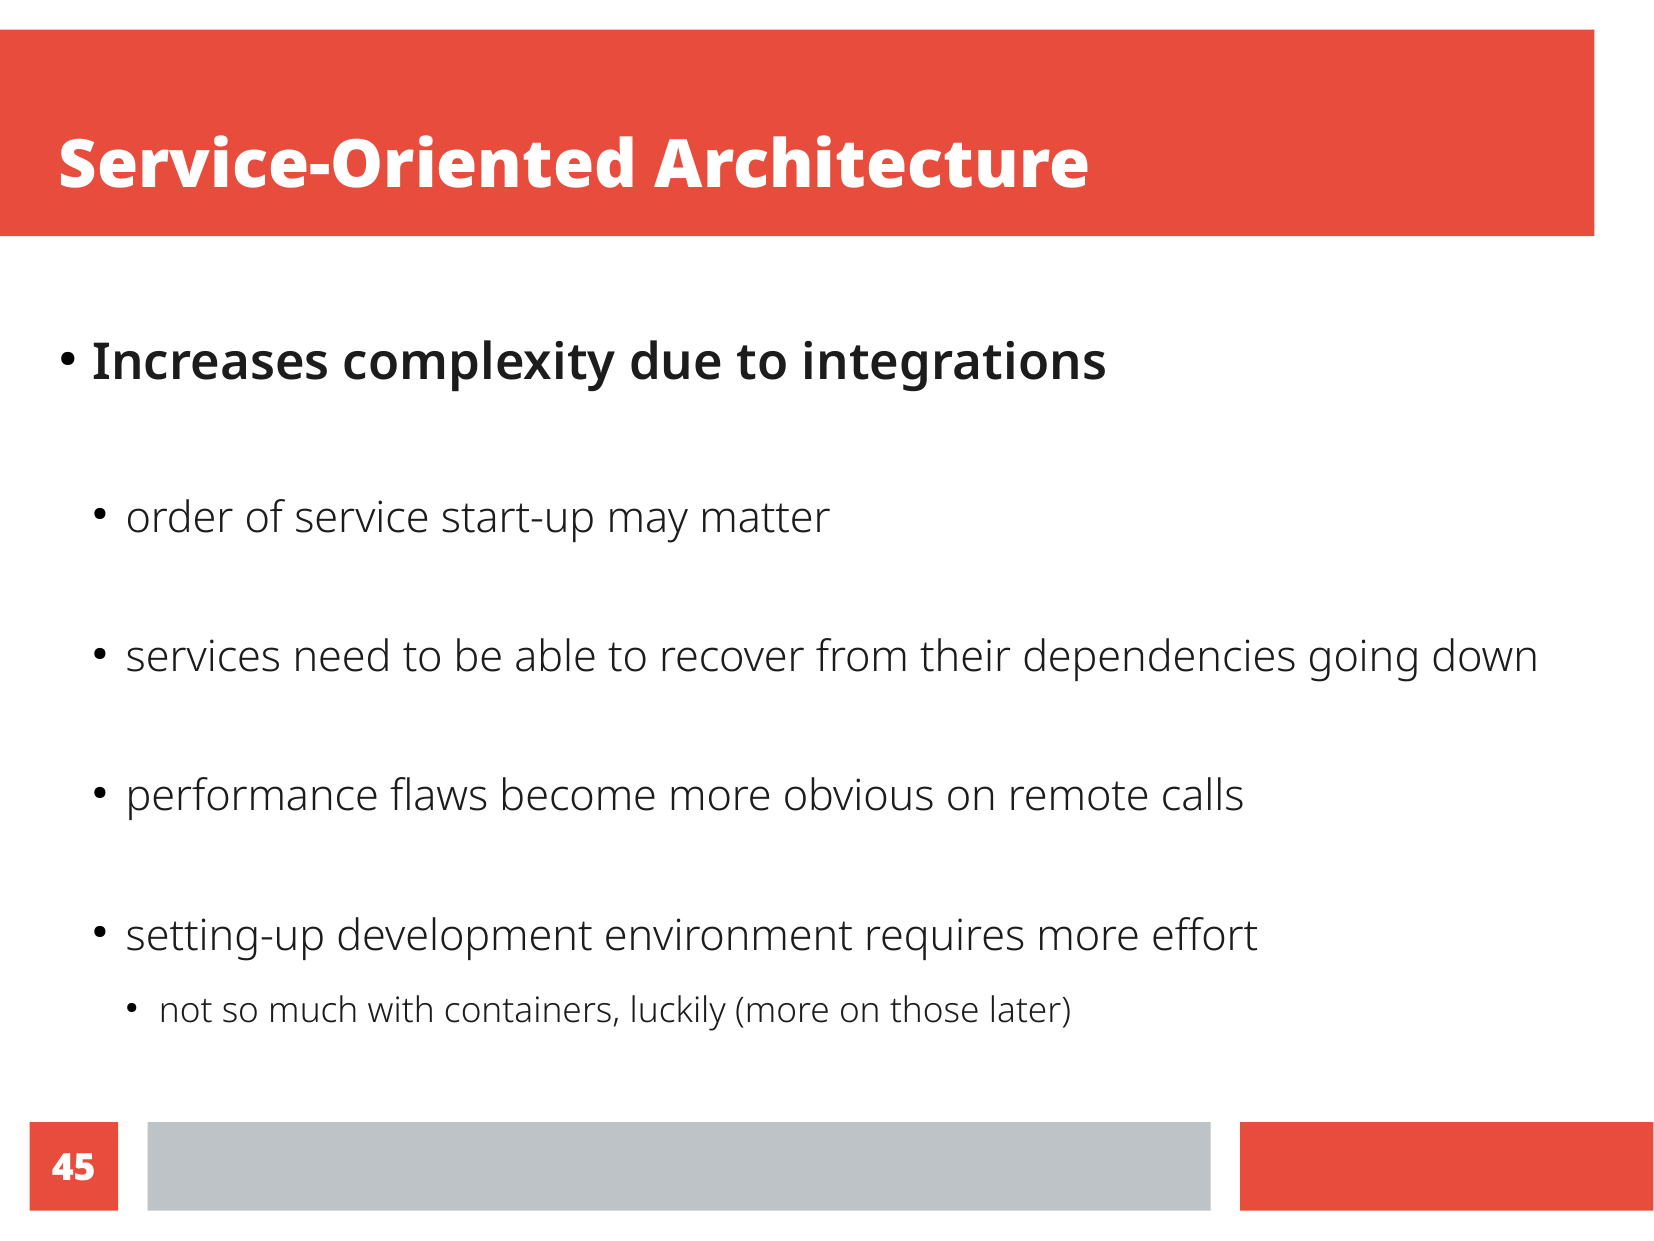

# Service-Oriented Architecture
Increases complexity due to integrations
order of service start-up may matter
services need to be able to recover from their dependencies going down
performance flaws become more obvious on remote calls
setting-up development environment requires more effort
not so much with containers, luckily (more on those later)
45